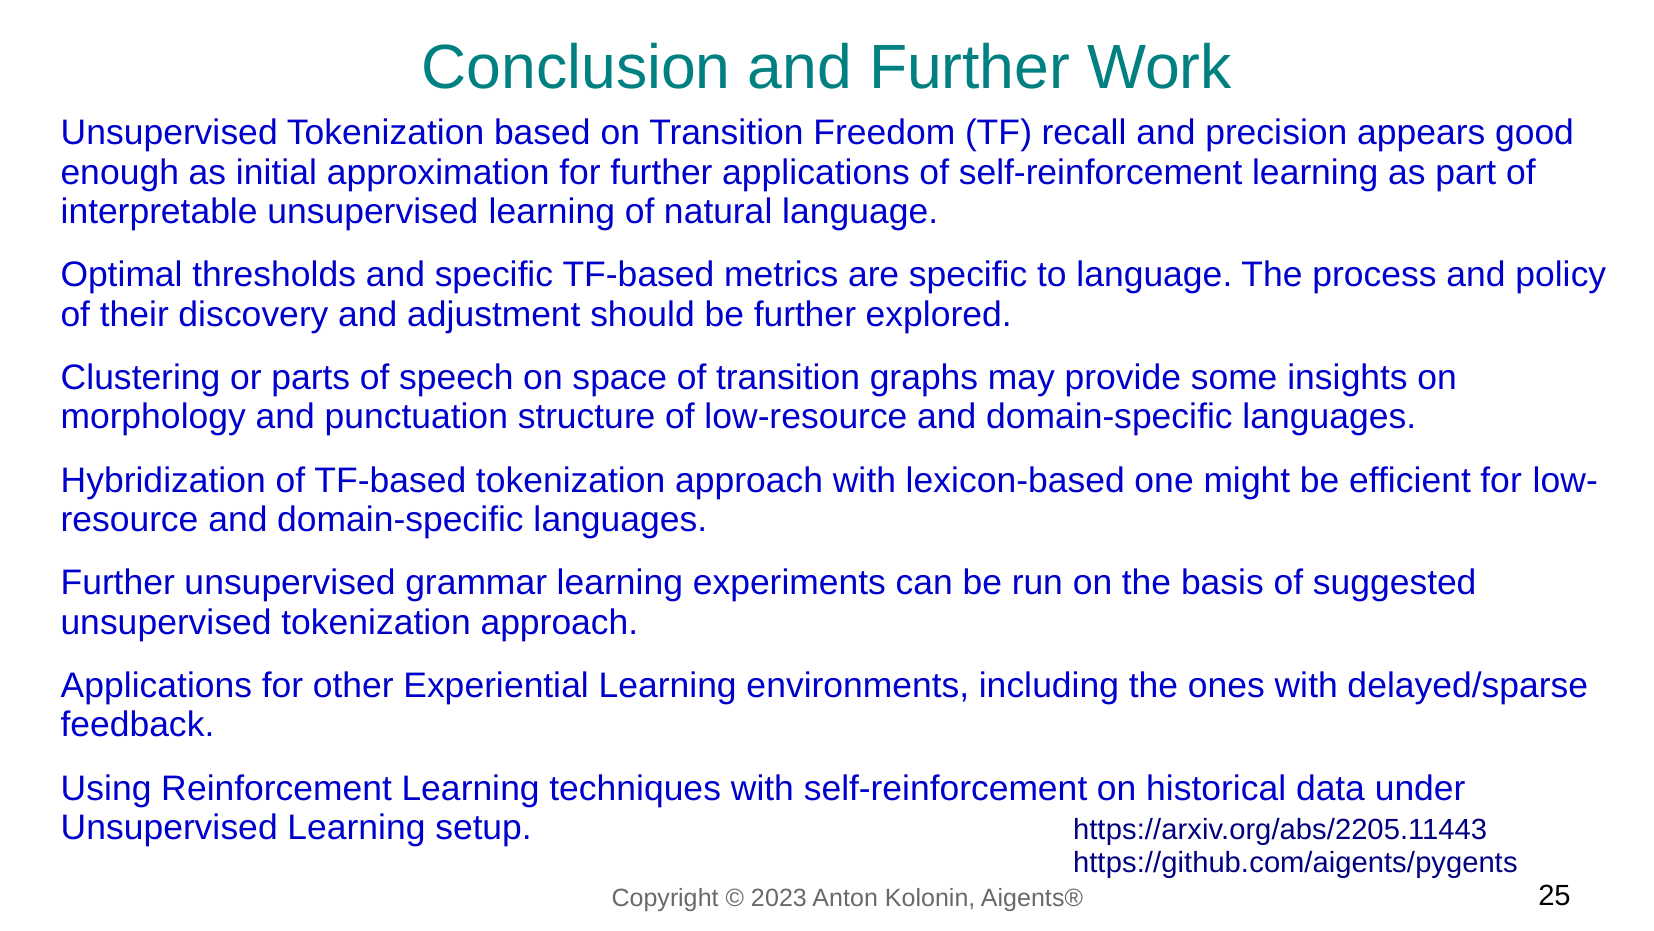

Conclusion and Further Work
Unsupervised Tokenization based on Transition Freedom (TF) recall and precision appears good enough as initial approximation for further applications of self-reinforcement learning as part of interpretable unsupervised learning of natural language.
Optimal thresholds and specific TF-based metrics are specific to language. The process and policy of their discovery and adjustment should be further explored.
Clustering or parts of speech on space of transition graphs may provide some insights on morphology and punctuation structure of low-resource and domain-specific languages.
Hybridization of TF-based tokenization approach with lexicon-based one might be efficient for low-resource and domain-specific languages.
Further unsupervised grammar learning experiments can be run on the basis of suggested unsupervised tokenization approach.
Applications for other Experiential Learning environments, including the ones with delayed/sparse feedback.
Using Reinforcement Learning techniques with self-reinforcement on historical data under Unsupervised Learning setup.
https://arxiv.org/abs/2205.11443
https://github.com/aigents/pygents
Copyright © 2023 Anton Kolonin, Aigents®
25